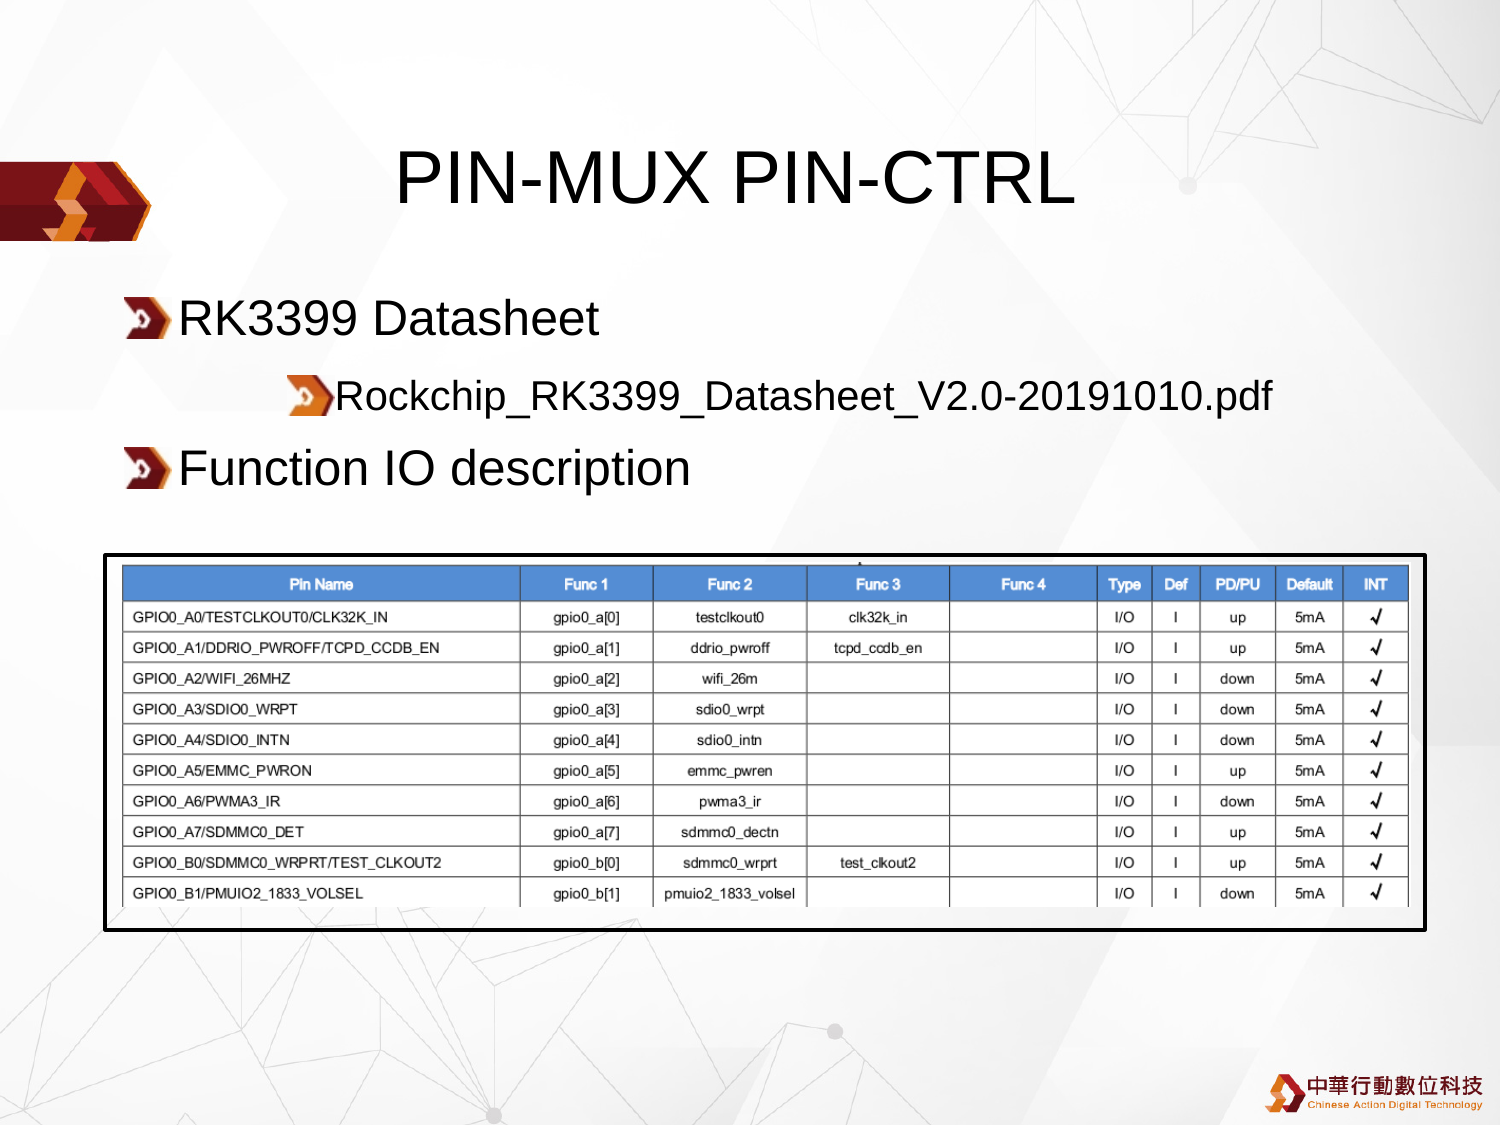

# PIN-MUX PIN-CTRL
RK3399 Datasheet
Rockchip_RK3399_Datasheet_V2.0-20191010.pdf
Function IO description